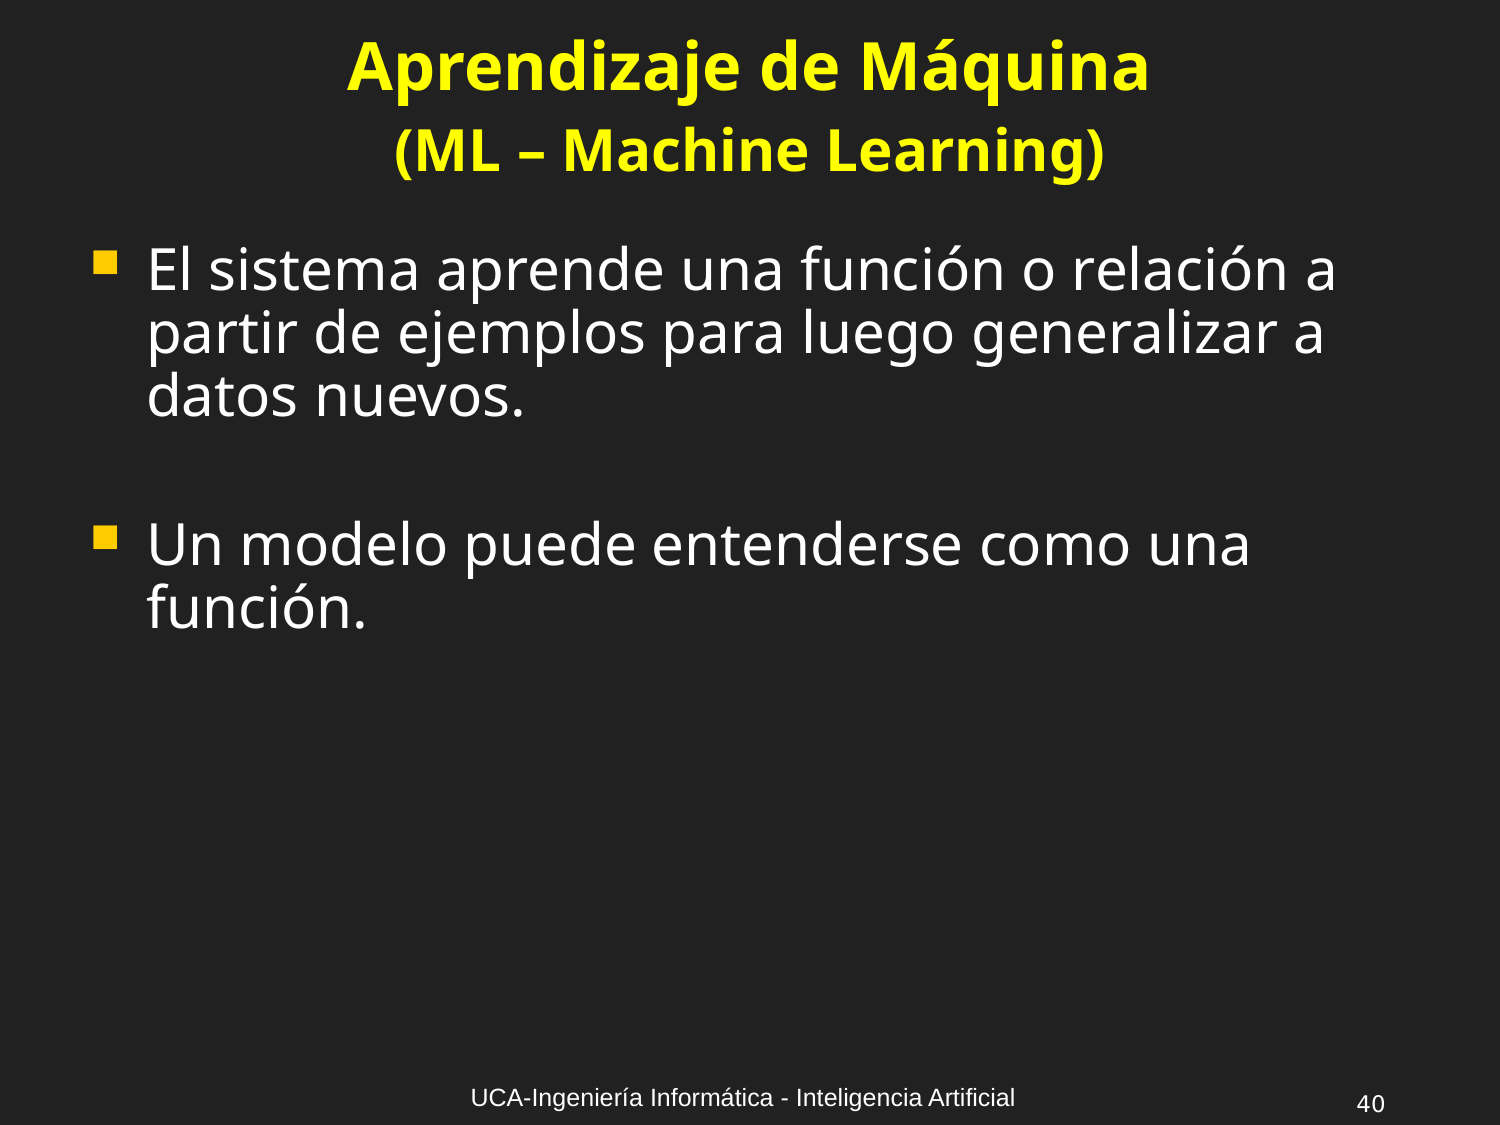

# Aprendizaje de Máquina (ML – Machine Learning)
El sistema aprende una función o relación a partir de ejemplos para luego generalizar a datos nuevos.
Un modelo puede entenderse como una función.